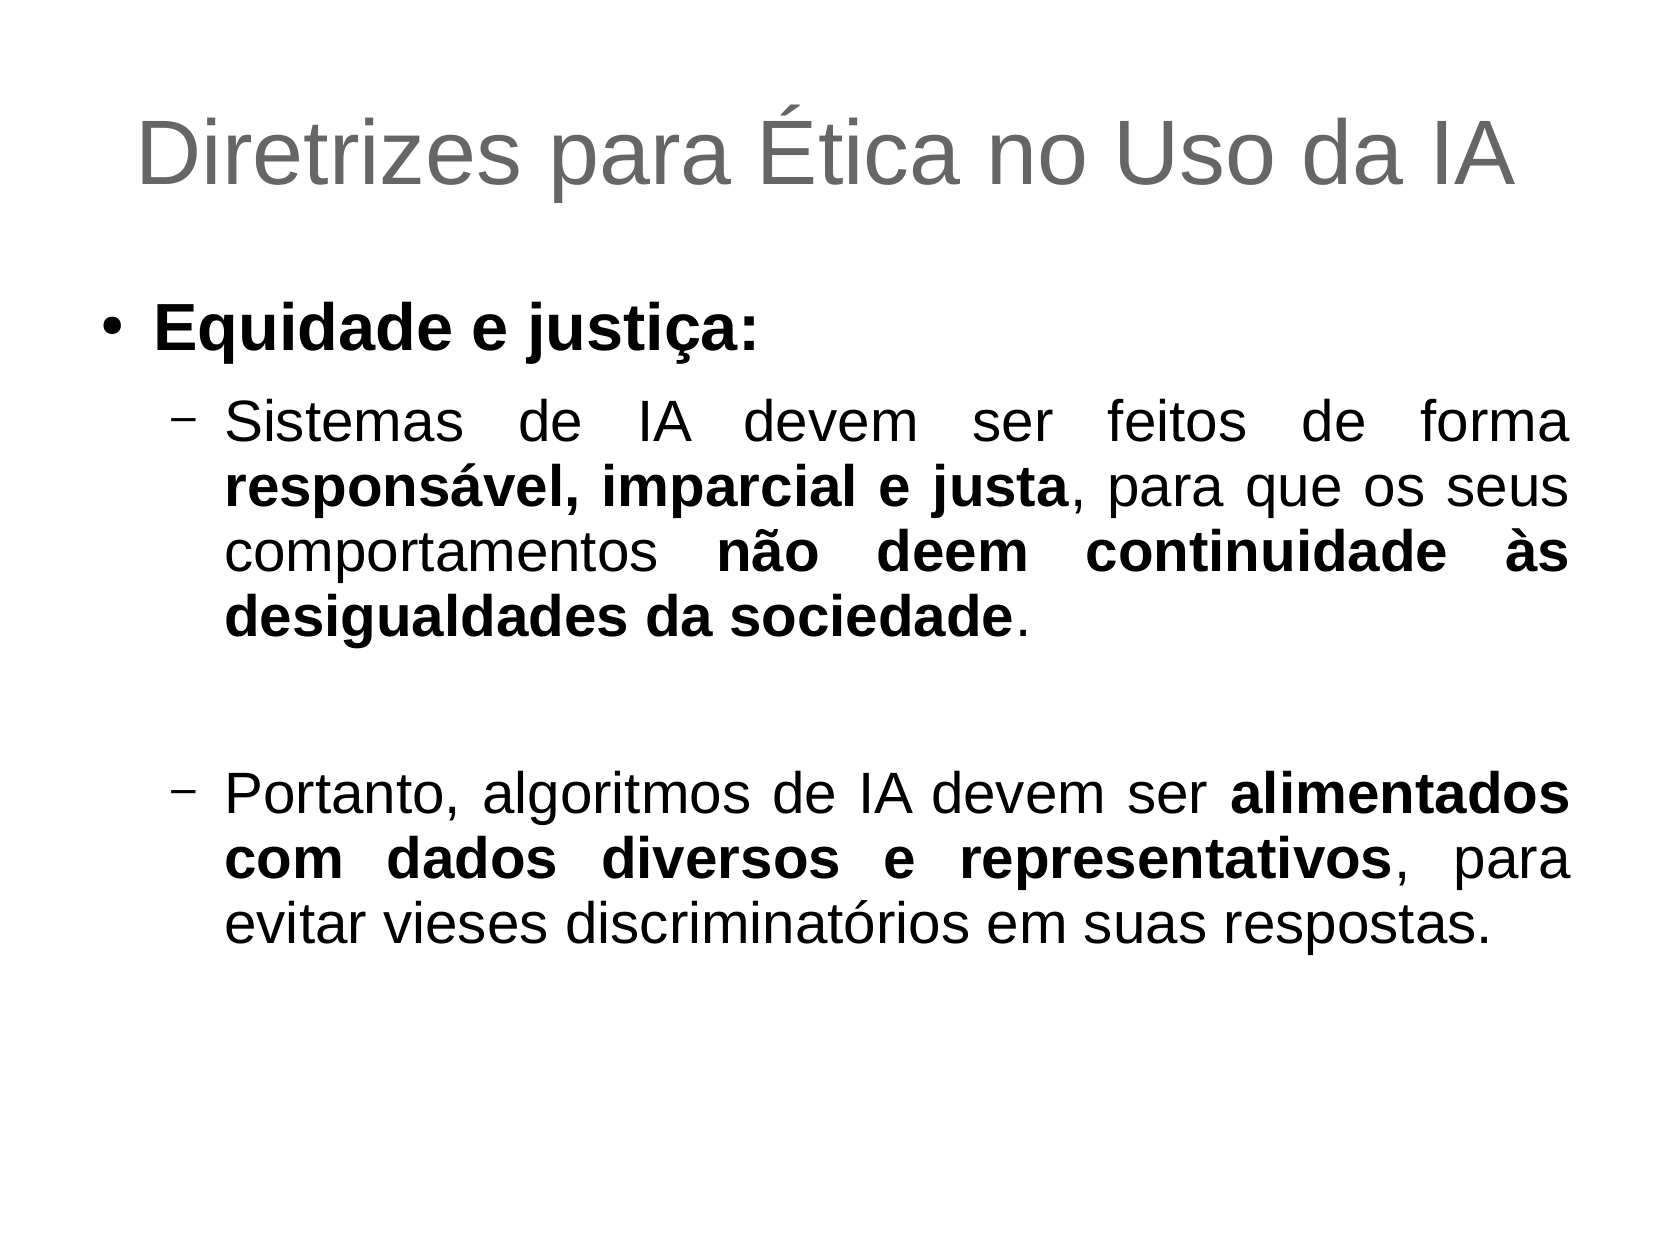

# Diretrizes para Ética no Uso da IA
Equidade e justiça:
Sistemas de IA devem ser feitos de forma responsável, imparcial e justa, para que os seus comportamentos não deem continuidade às desigualdades da sociedade.
Portanto, algoritmos de IA devem ser alimentados com dados diversos e representativos, para evitar vieses discriminatórios em suas respostas.